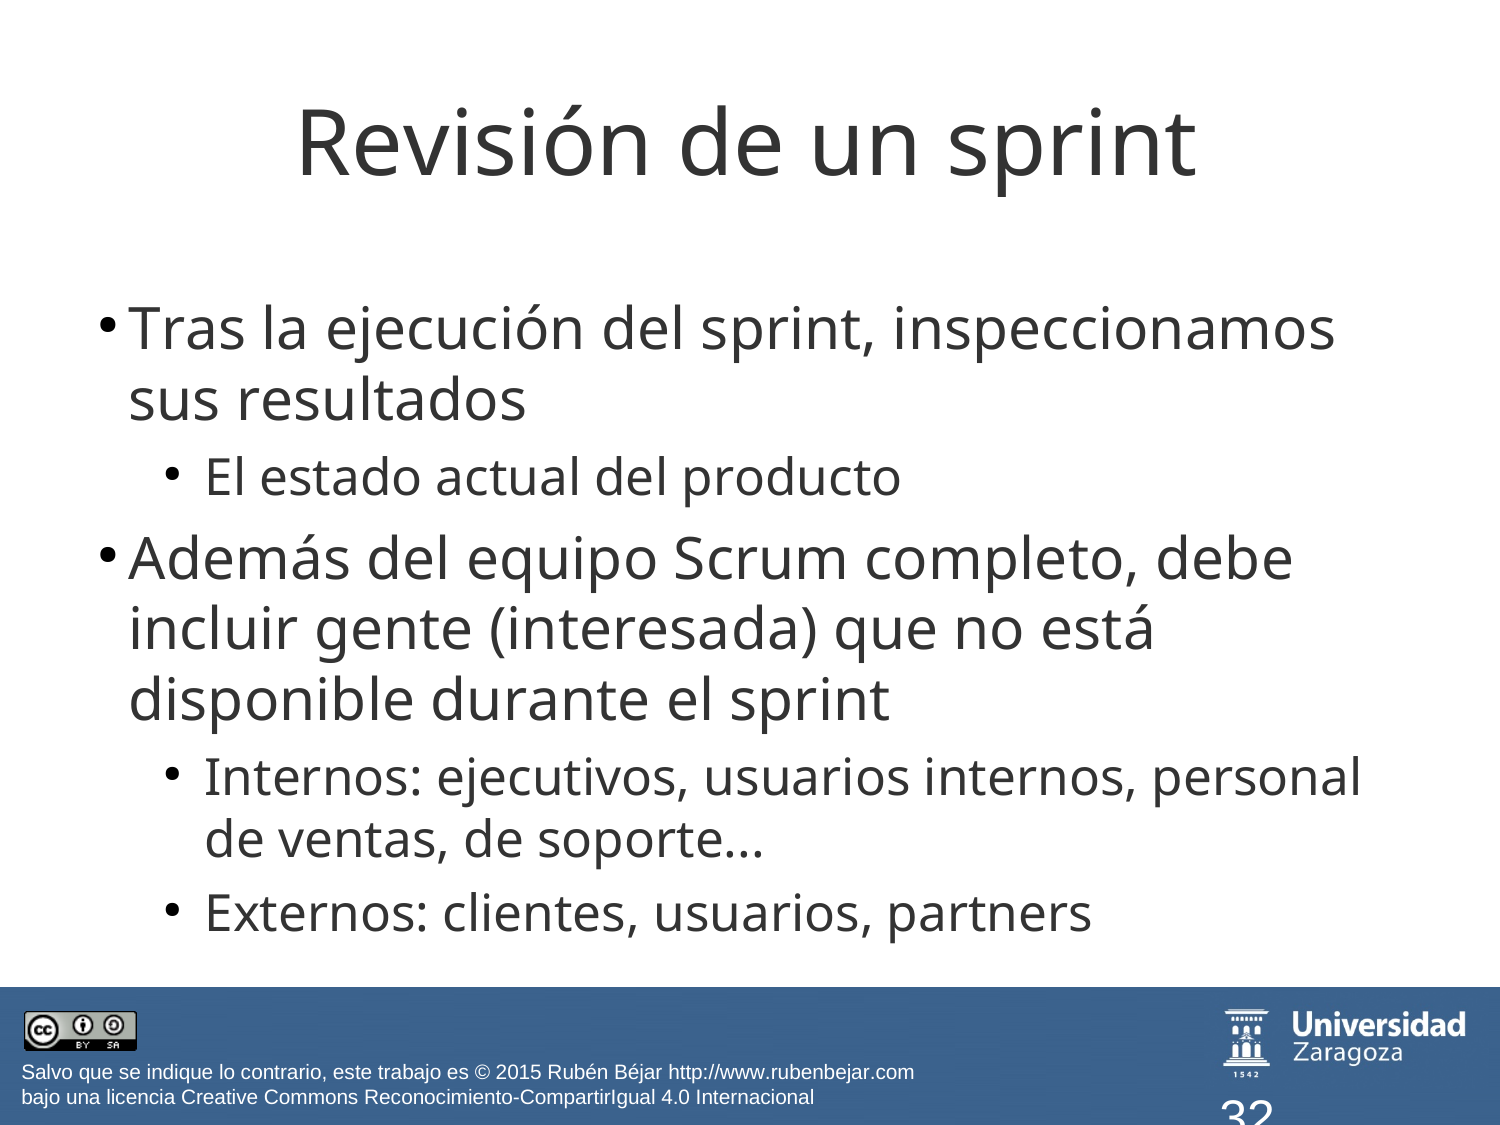

# Revisión de un sprint
Tras la ejecución del sprint, inspeccionamos sus resultados
El estado actual del producto
Además del equipo Scrum completo, debe incluir gente (interesada) que no está disponible durante el sprint
Internos: ejecutivos, usuarios internos, personal de ventas, de soporte...
Externos: clientes, usuarios, partners